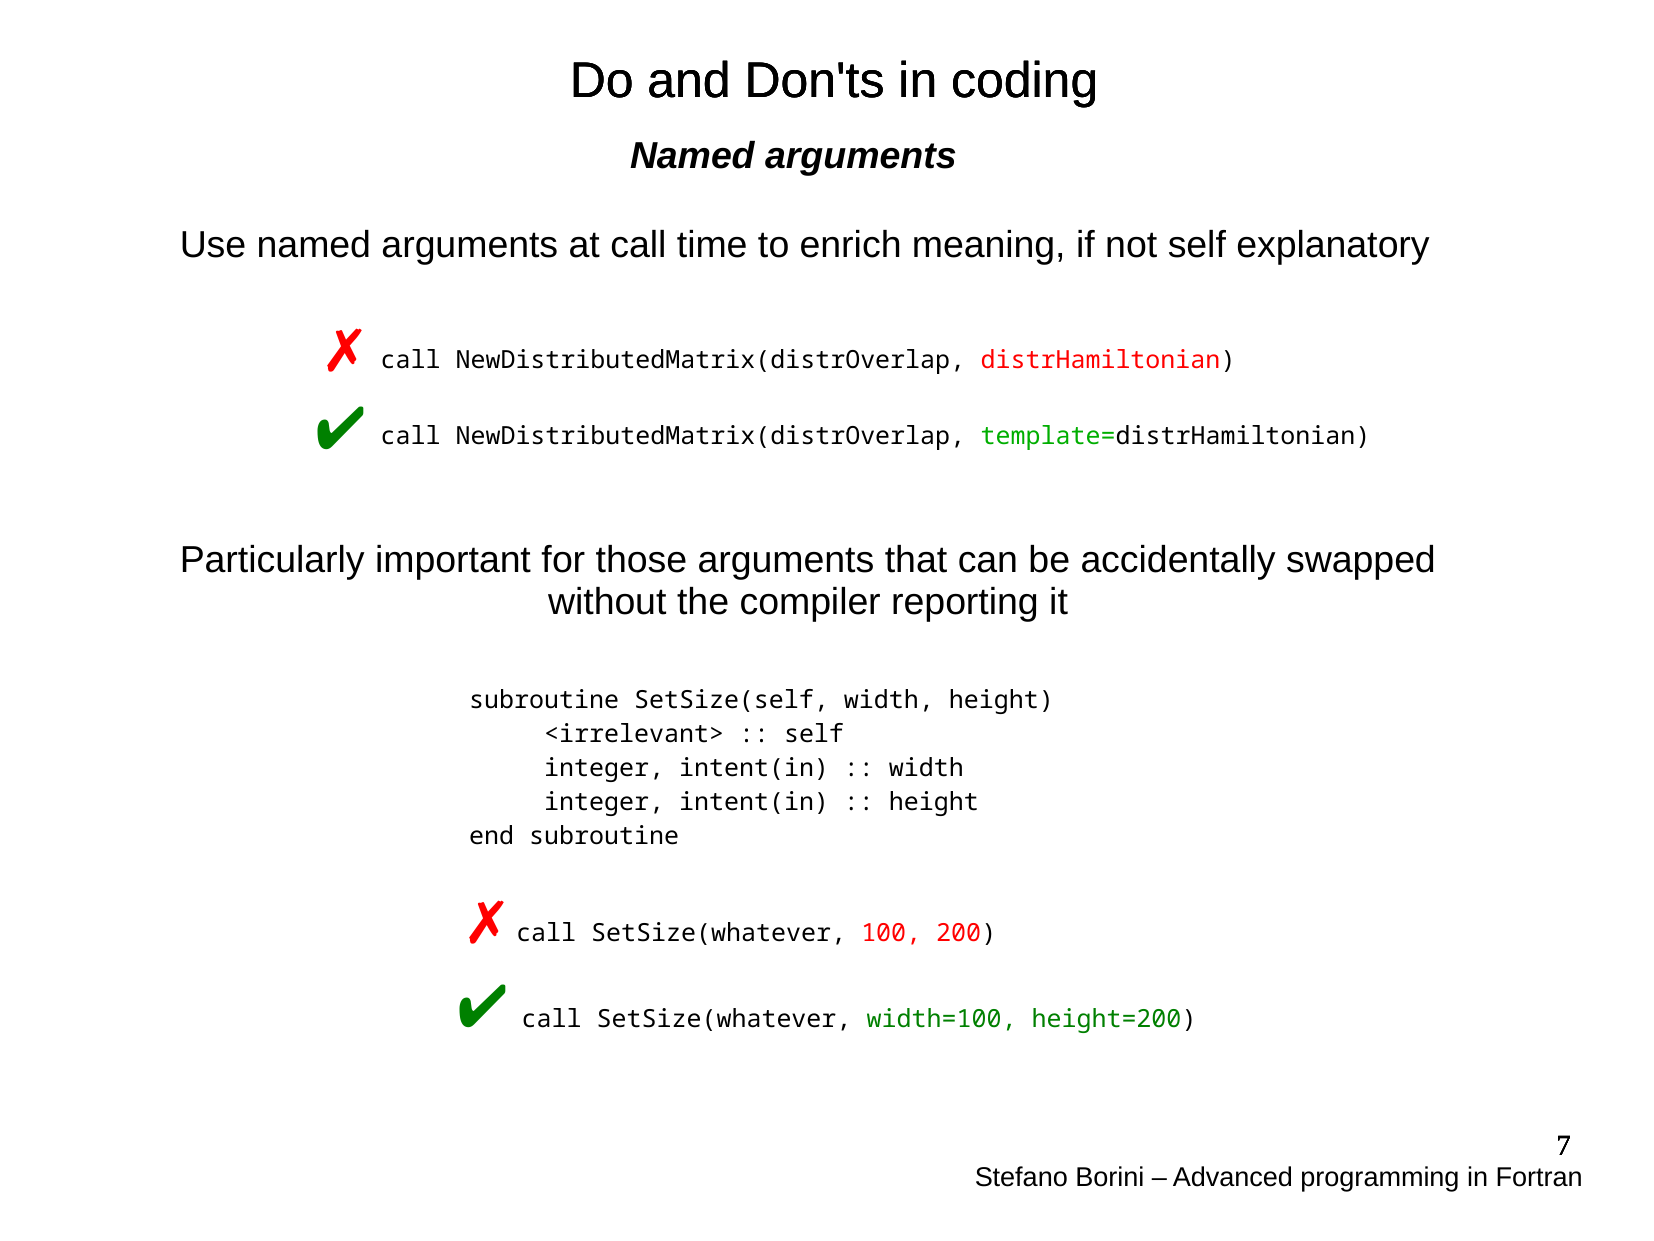

Do and Don'ts in coding
Do and Don'ts in coding
Do and Don'ts in coding
# Named arguments
Use named arguments at call time to enrich meaning, if not self explanatory
 call NewDistributedMatrix(distrOverlap, distrHamiltonian)
 call NewDistributedMatrix(distrOverlap, template=distrHamiltonian)
Particularly important for those arguments that can be accidentally swapped
without the compiler reporting it
subroutine SetSize(self, width, height)
	<irrelevant> :: self
	integer, intent(in) :: width
	integer, intent(in) :: height
end subroutine
call SetSize(whatever, 100, 200)
call SetSize(whatever, width=100, height=200)
Stefano Borini – Advanced programming in Fortran